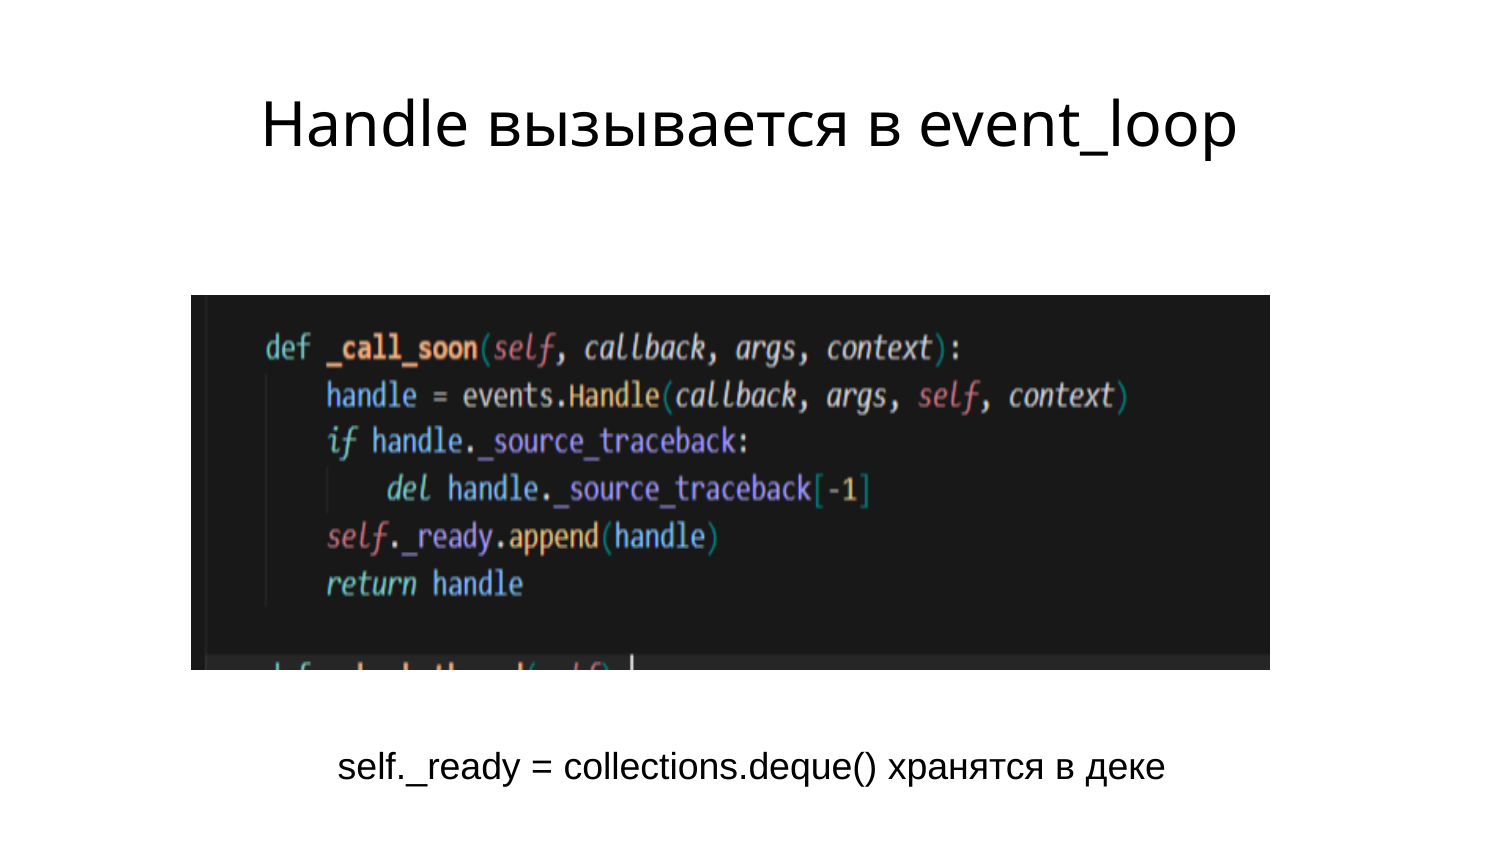

# Handle вызывается в event_loop
self._ready = collections.deque() хранятся в деке